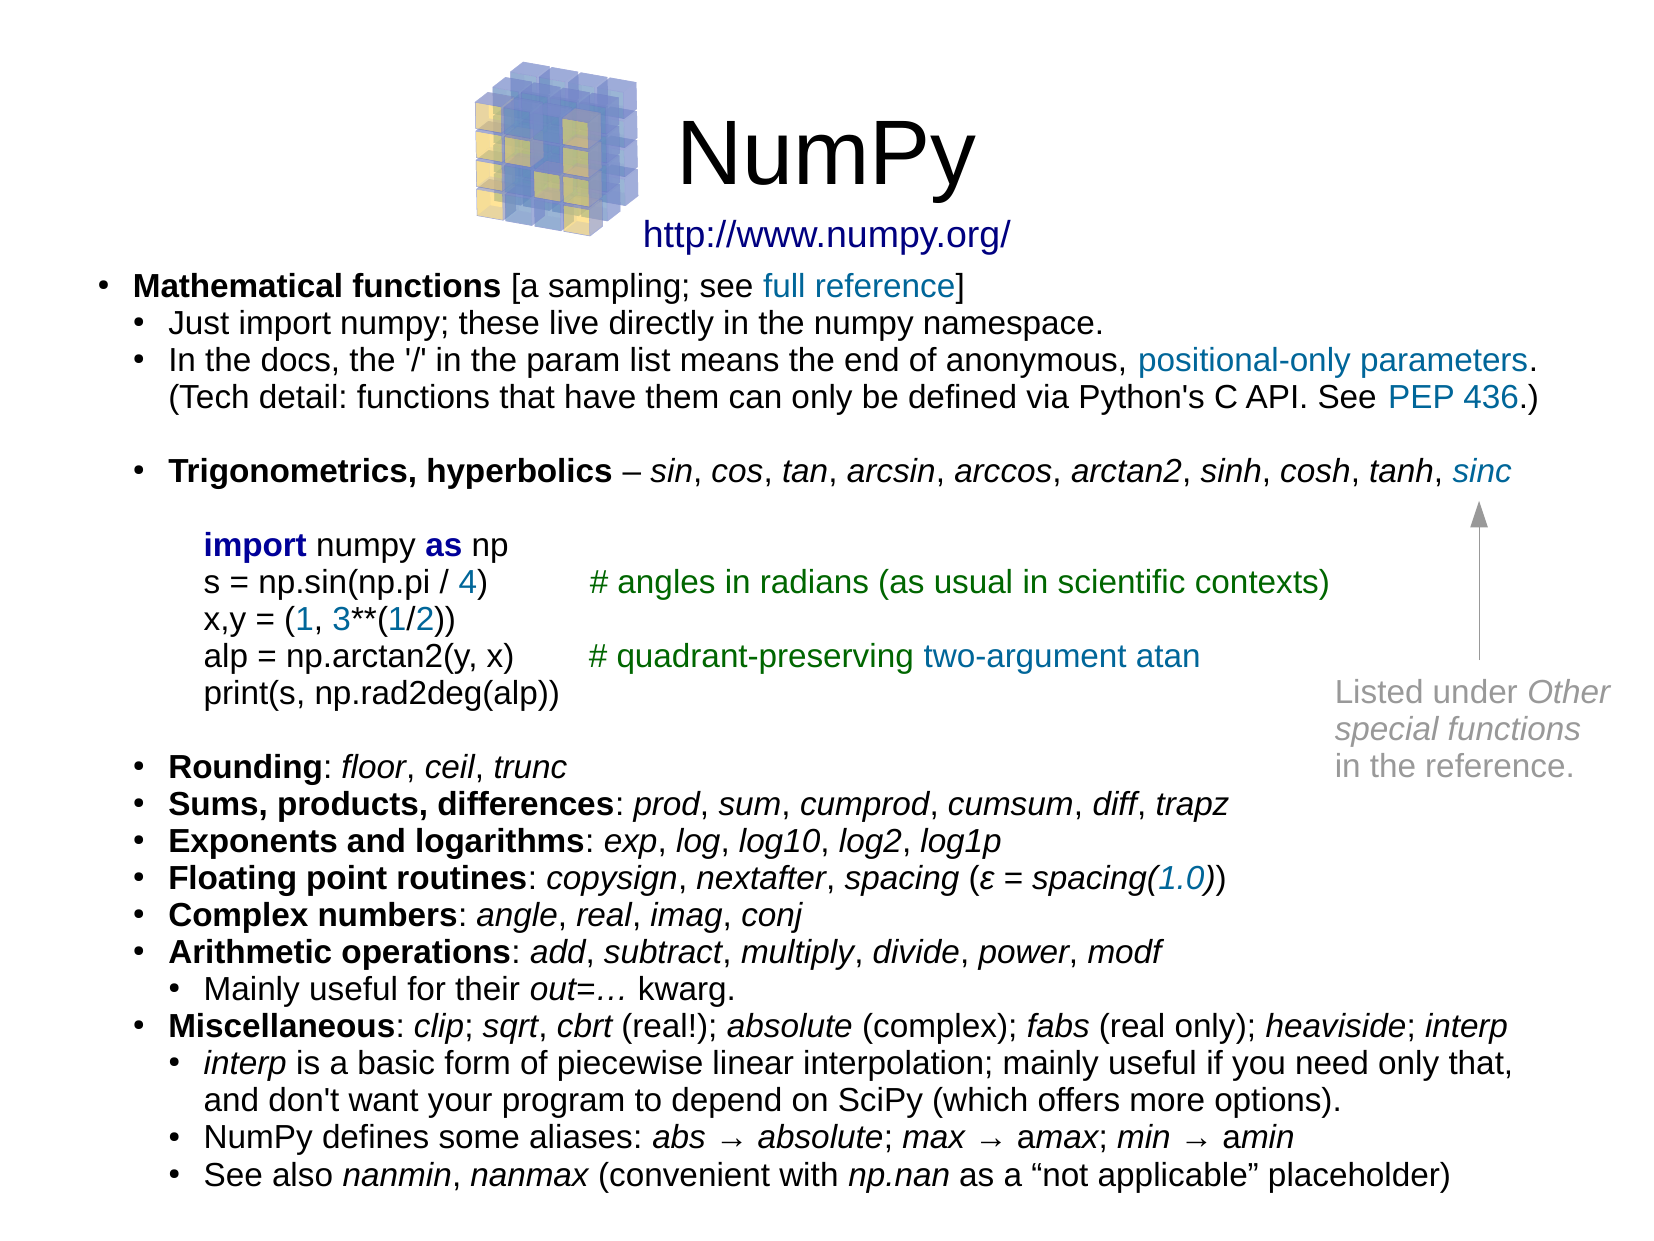

# NumPy
http://www.numpy.org/
Mathematical functions [a sampling; see full reference]
Just import numpy; these live directly in the numpy namespace.
In the docs, the '/' in the param list means the end of anonymous, positional-only parameters. (Tech detail: functions that have them can only be defined via Python's C API. See PEP 436.)
Trigonometrics, hyperbolics – sin, cos, tan, arcsin, arccos, arctan2, sinh, cosh, tanh, sinc
import numpy as np
s = np.sin(np.pi / 4) # angles in radians (as usual in scientific contexts)
x,y = (1, 3**(1/2))
alp = np.arctan2(y, x) # quadrant-preserving two-argument atan
print(s, np.rad2deg(alp))
Rounding: floor, ceil, trunc
Sums, products, differences: prod, sum, cumprod, cumsum, diff, trapz
Exponents and logarithms: exp, log, log10, log2, log1p
Floating point routines: copysign, nextafter, spacing (ε = spacing(1.0))
Complex numbers: angle, real, imag, conj
Arithmetic operations: add, subtract, multiply, divide, power, modf
Mainly useful for their out=… kwarg.
Miscellaneous: clip; sqrt, cbrt (real!); absolute (complex); fabs (real only); heaviside; interp
interp is a basic form of piecewise linear interpolation; mainly useful if you need only that, and don't want your program to depend on SciPy (which offers more options).
NumPy defines some aliases: abs → absolute; max → amax; min → amin
See also nanmin, nanmax (convenient with np.nan as a “not applicable” placeholder)
Listed under Other
special functions
in the reference.